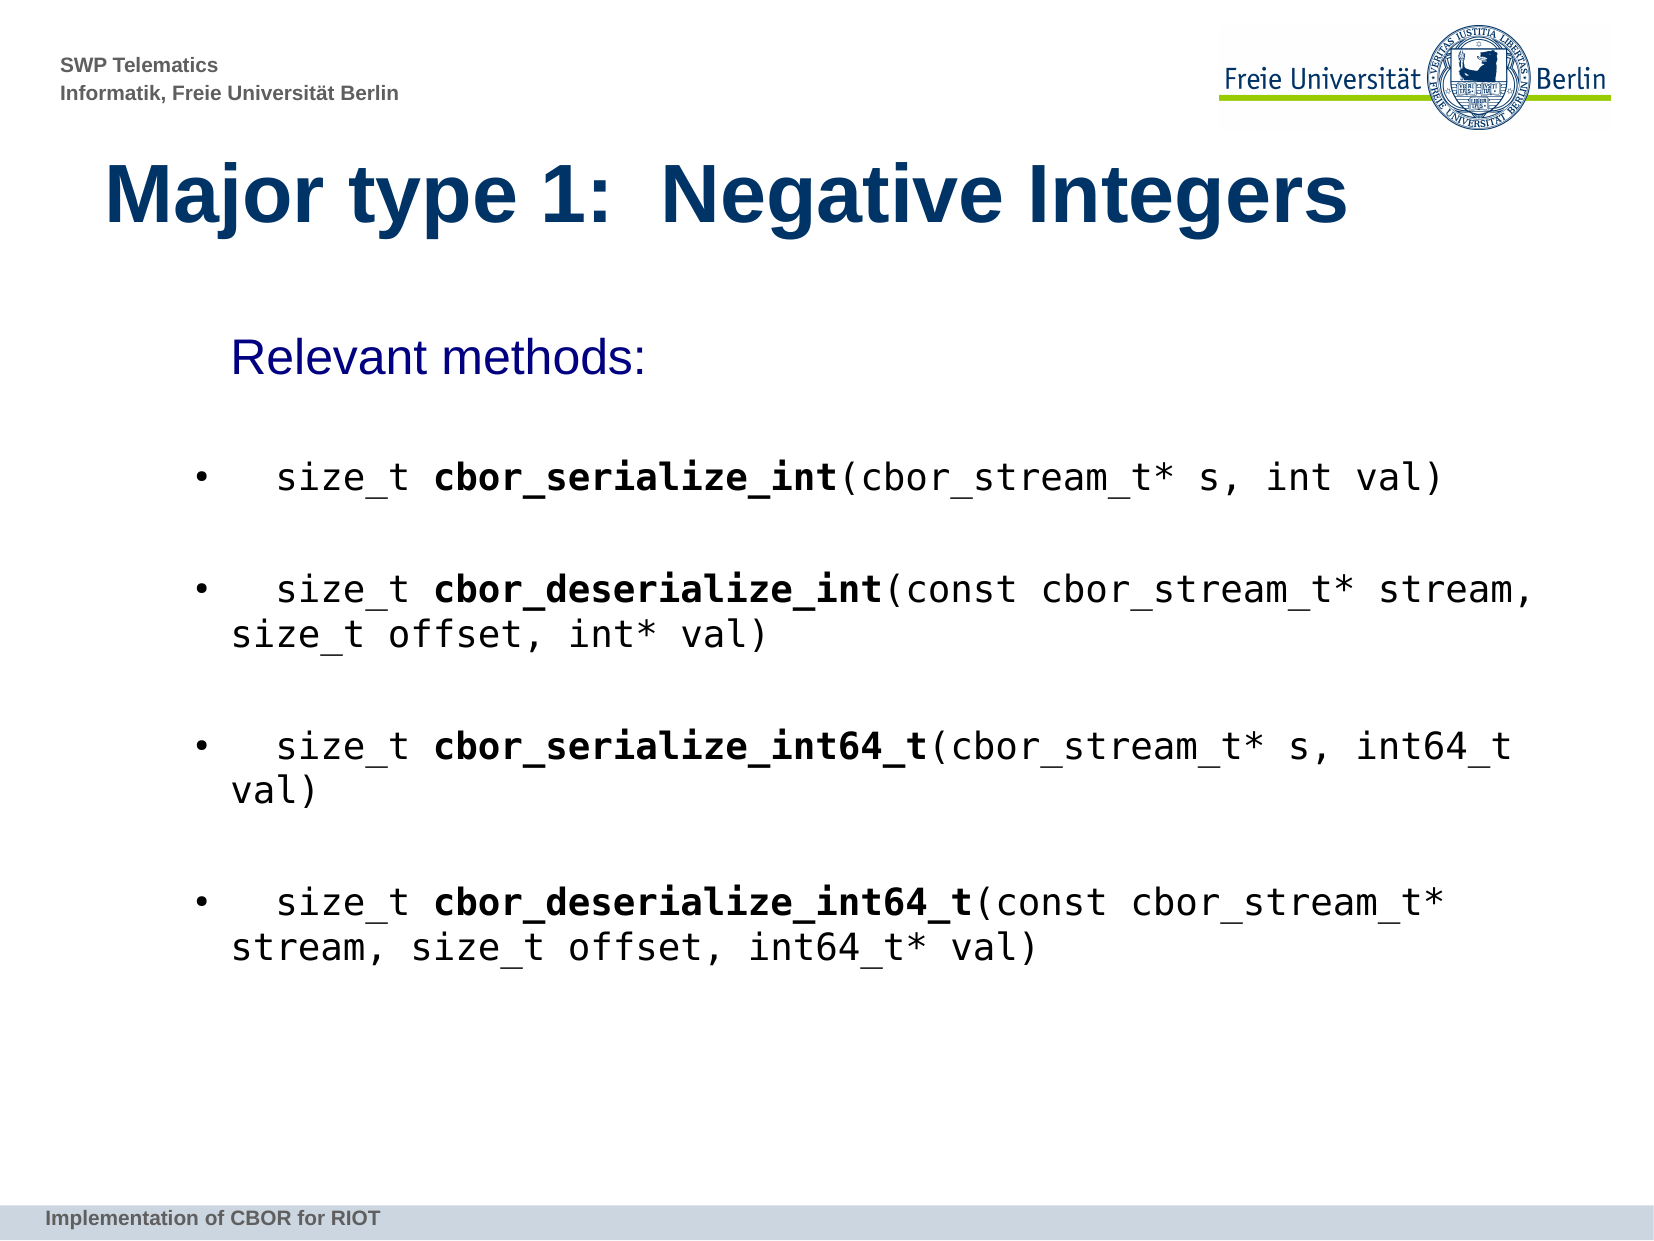

# Major type 1: Negative Integers
Relevant methods:
 size_t cbor_serialize_int(cbor_stream_t* s, int val)
 size_t cbor_deserialize_int(const cbor_stream_t* stream, size_t offset, int* val)
 size_t cbor_serialize_int64_t(cbor_stream_t* s, int64_t val)
 size_t cbor_deserialize_int64_t(const cbor_stream_t* stream, size_t offset, int64_t* val)